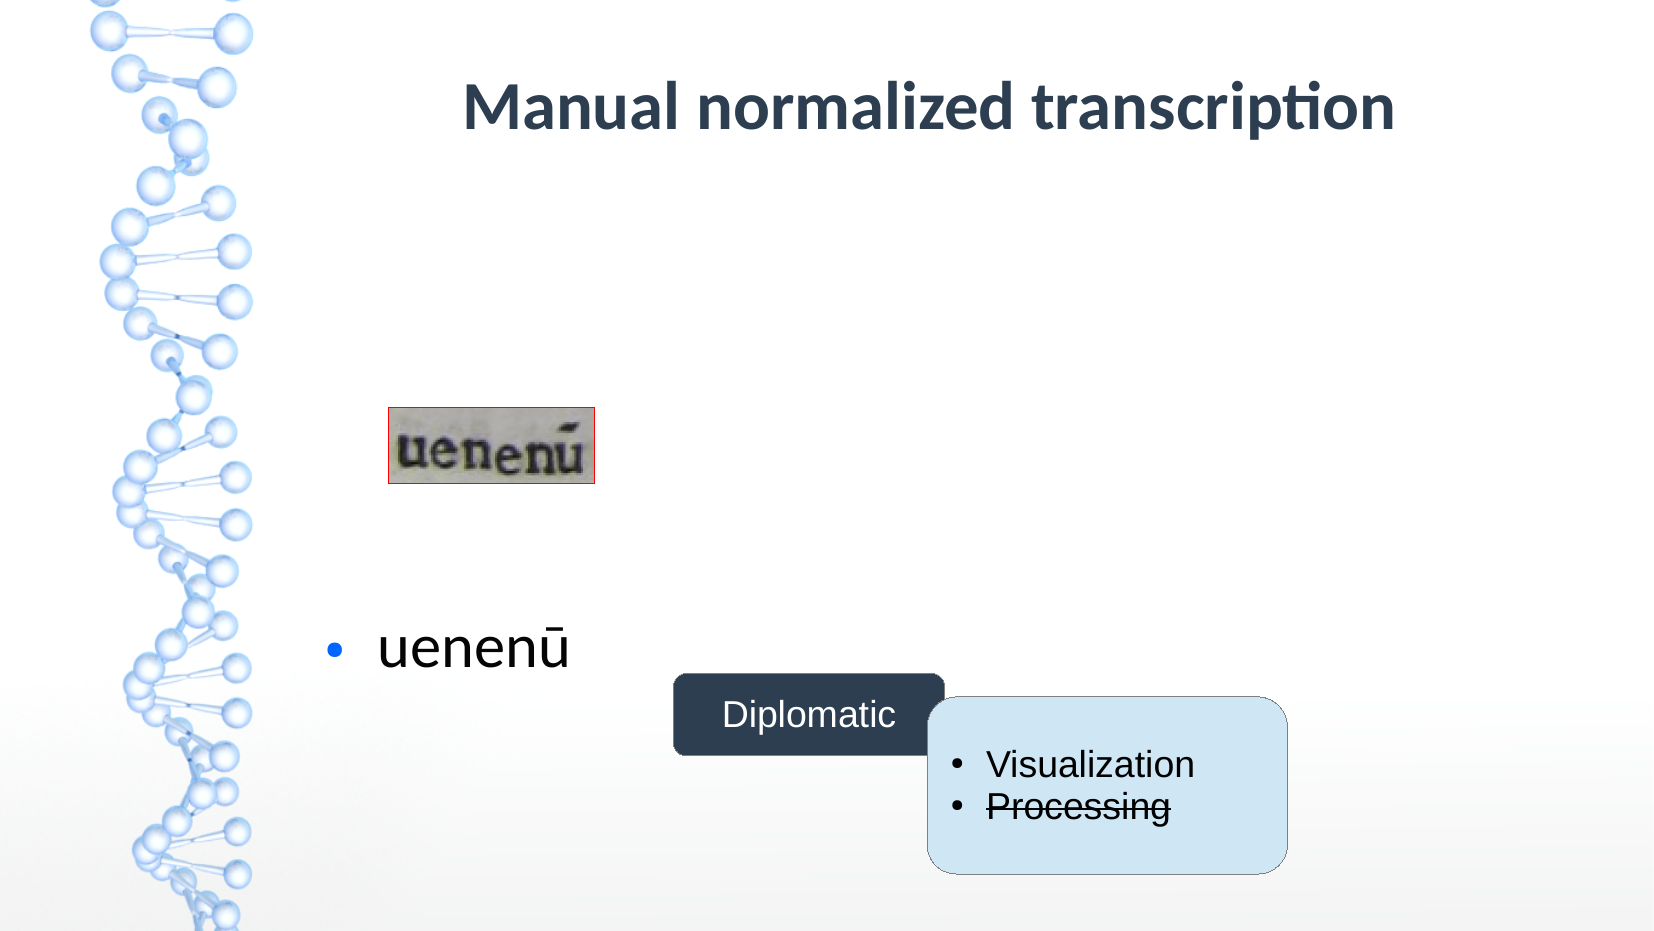

# Manual normalized transcription
uenenū
Diplomatic
Visualization
Processing